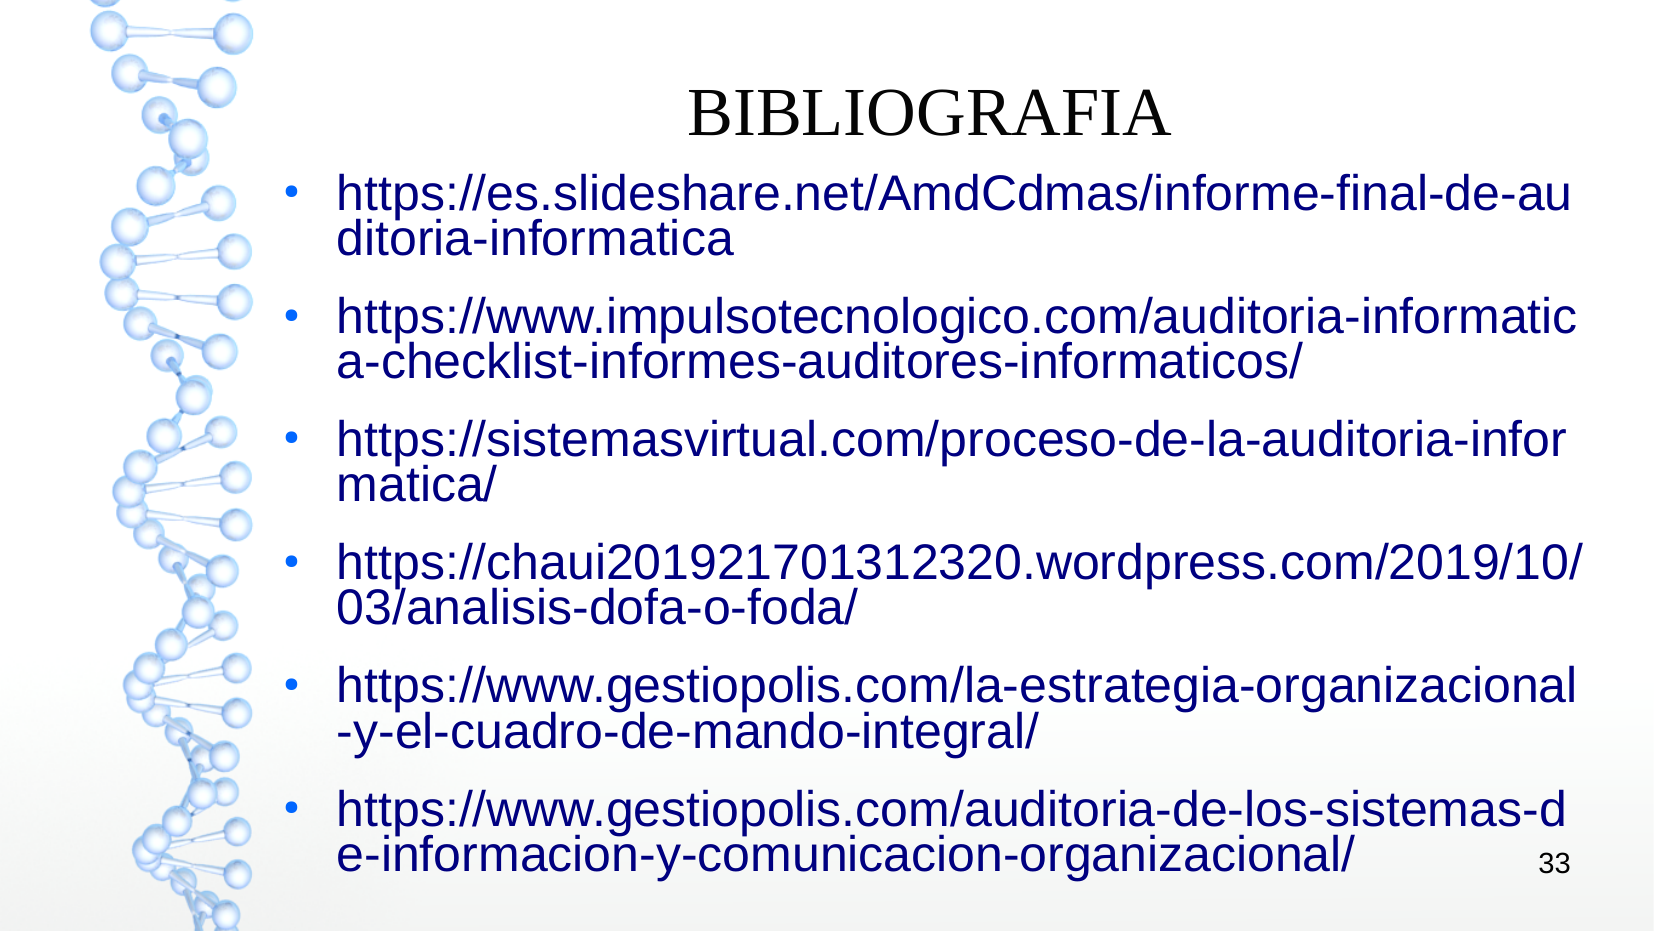

# BIBLIOGRAFIA
https://es.slideshare.net/AmdCdmas/informe-final-de-auditoria-informatica
https://www.impulsotecnologico.com/auditoria-informatica-checklist-informes-auditores-informaticos/
https://sistemasvirtual.com/proceso-de-la-auditoria-informatica/
https://chaui201921701312320.wordpress.com/2019/10/03/analisis-dofa-o-foda/
https://www.gestiopolis.com/la-estrategia-organizacional-y-el-cuadro-de-mando-integral/
https://www.gestiopolis.com/auditoria-de-los-sistemas-de-informacion-y-comunicacion-organizacional/
33